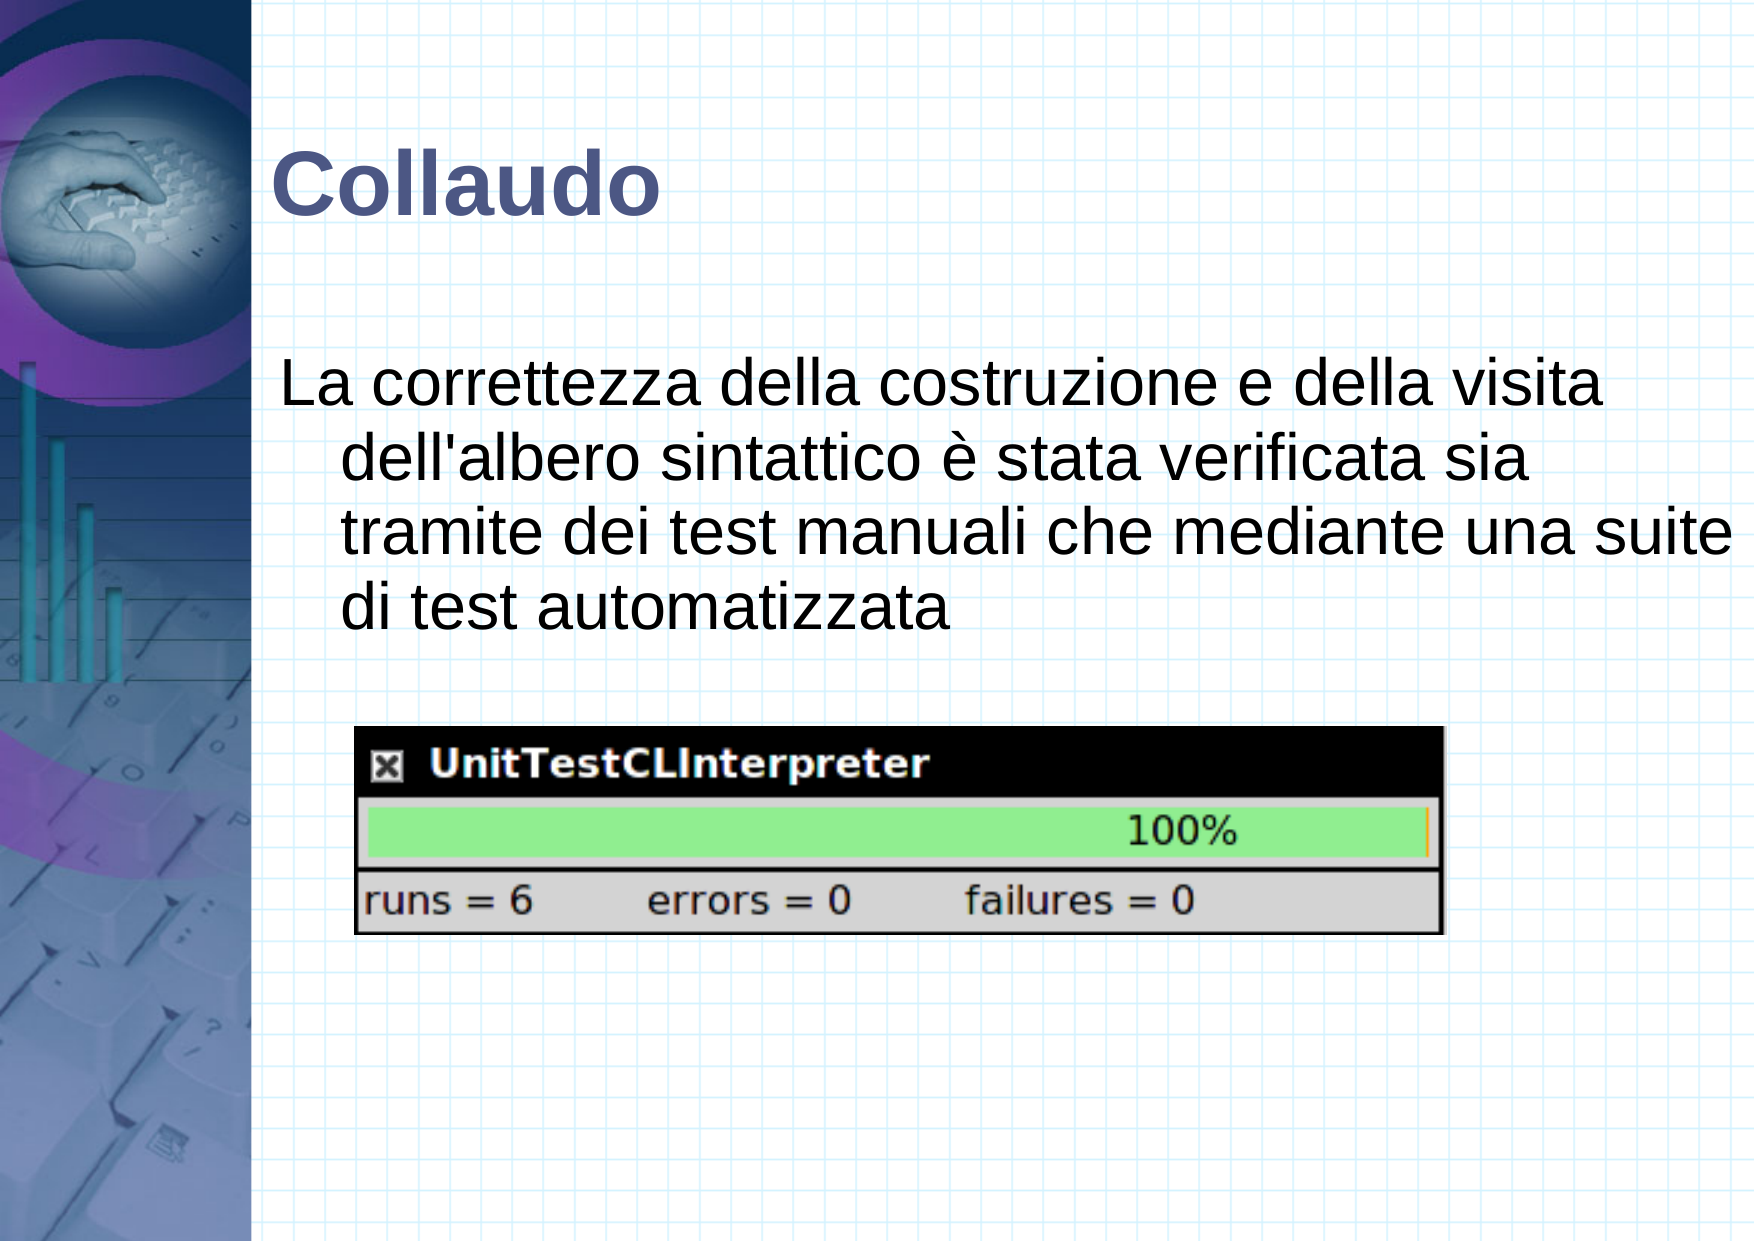

# Collaudo
La correttezza della costruzione e della visita dell'albero sintattico è stata verificata sia tramite dei test manuali che mediante una suite di test automatizzata